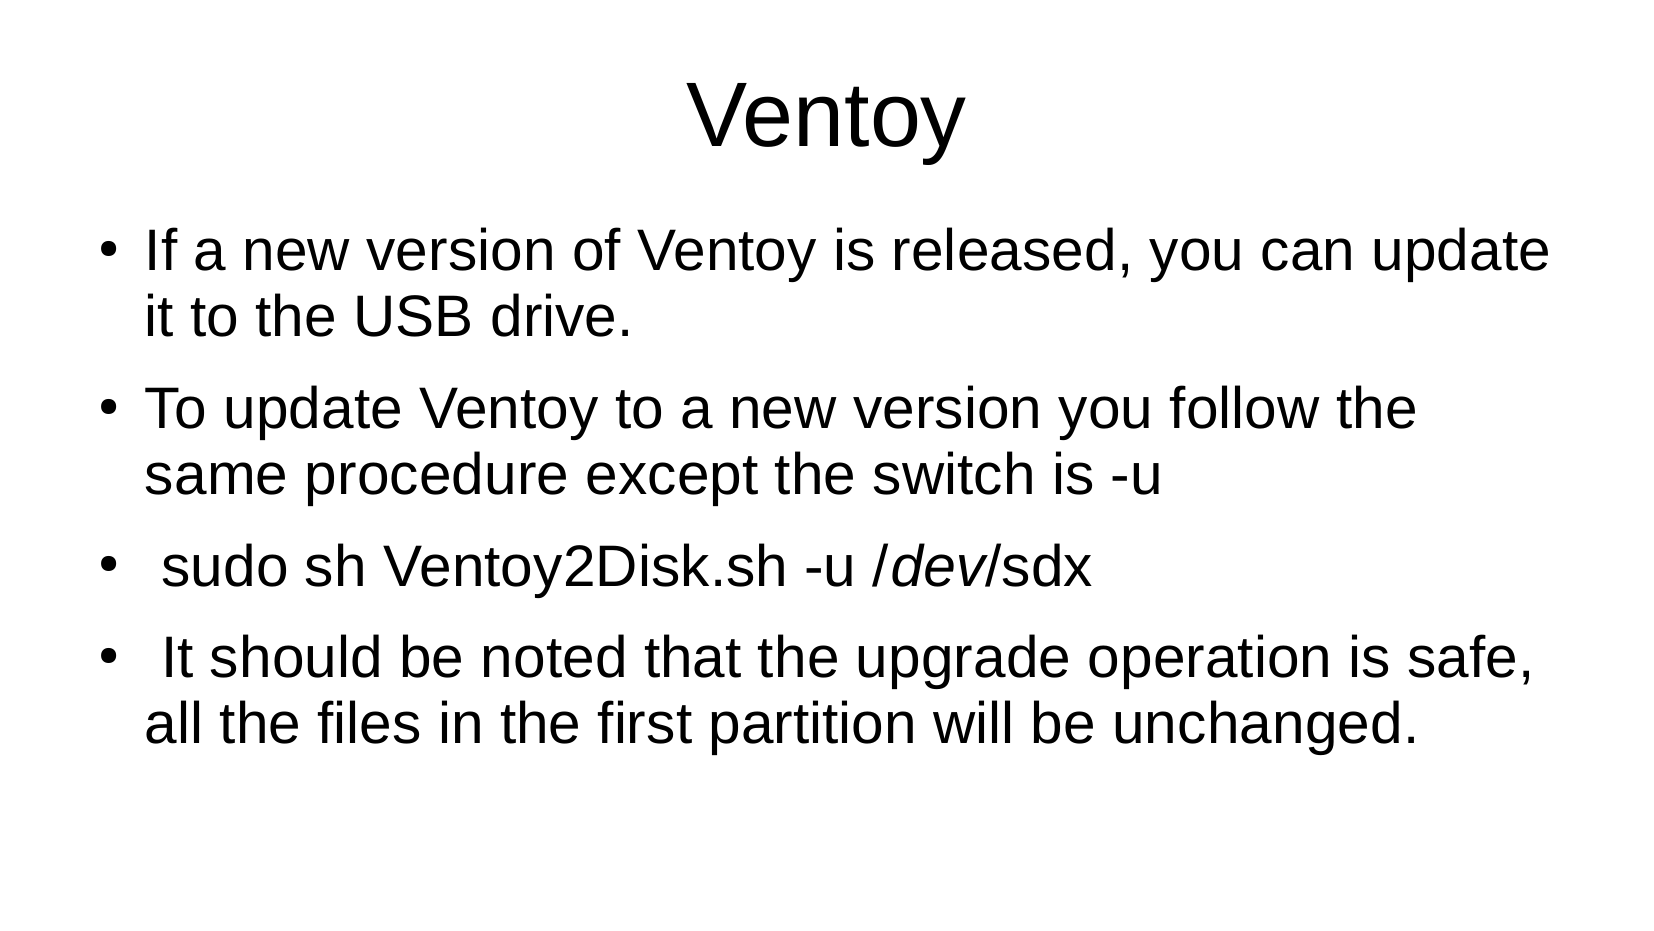

# Ventoy
If a new version of Ventoy is released, you can update it to the USB drive.
To update Ventoy to a new version you follow the same procedure except the switch is -u
 sudo sh Ventoy2Disk.sh -u /dev/sdx
 It should be noted that the upgrade operation is safe, all the files in the first partition will be unchanged.